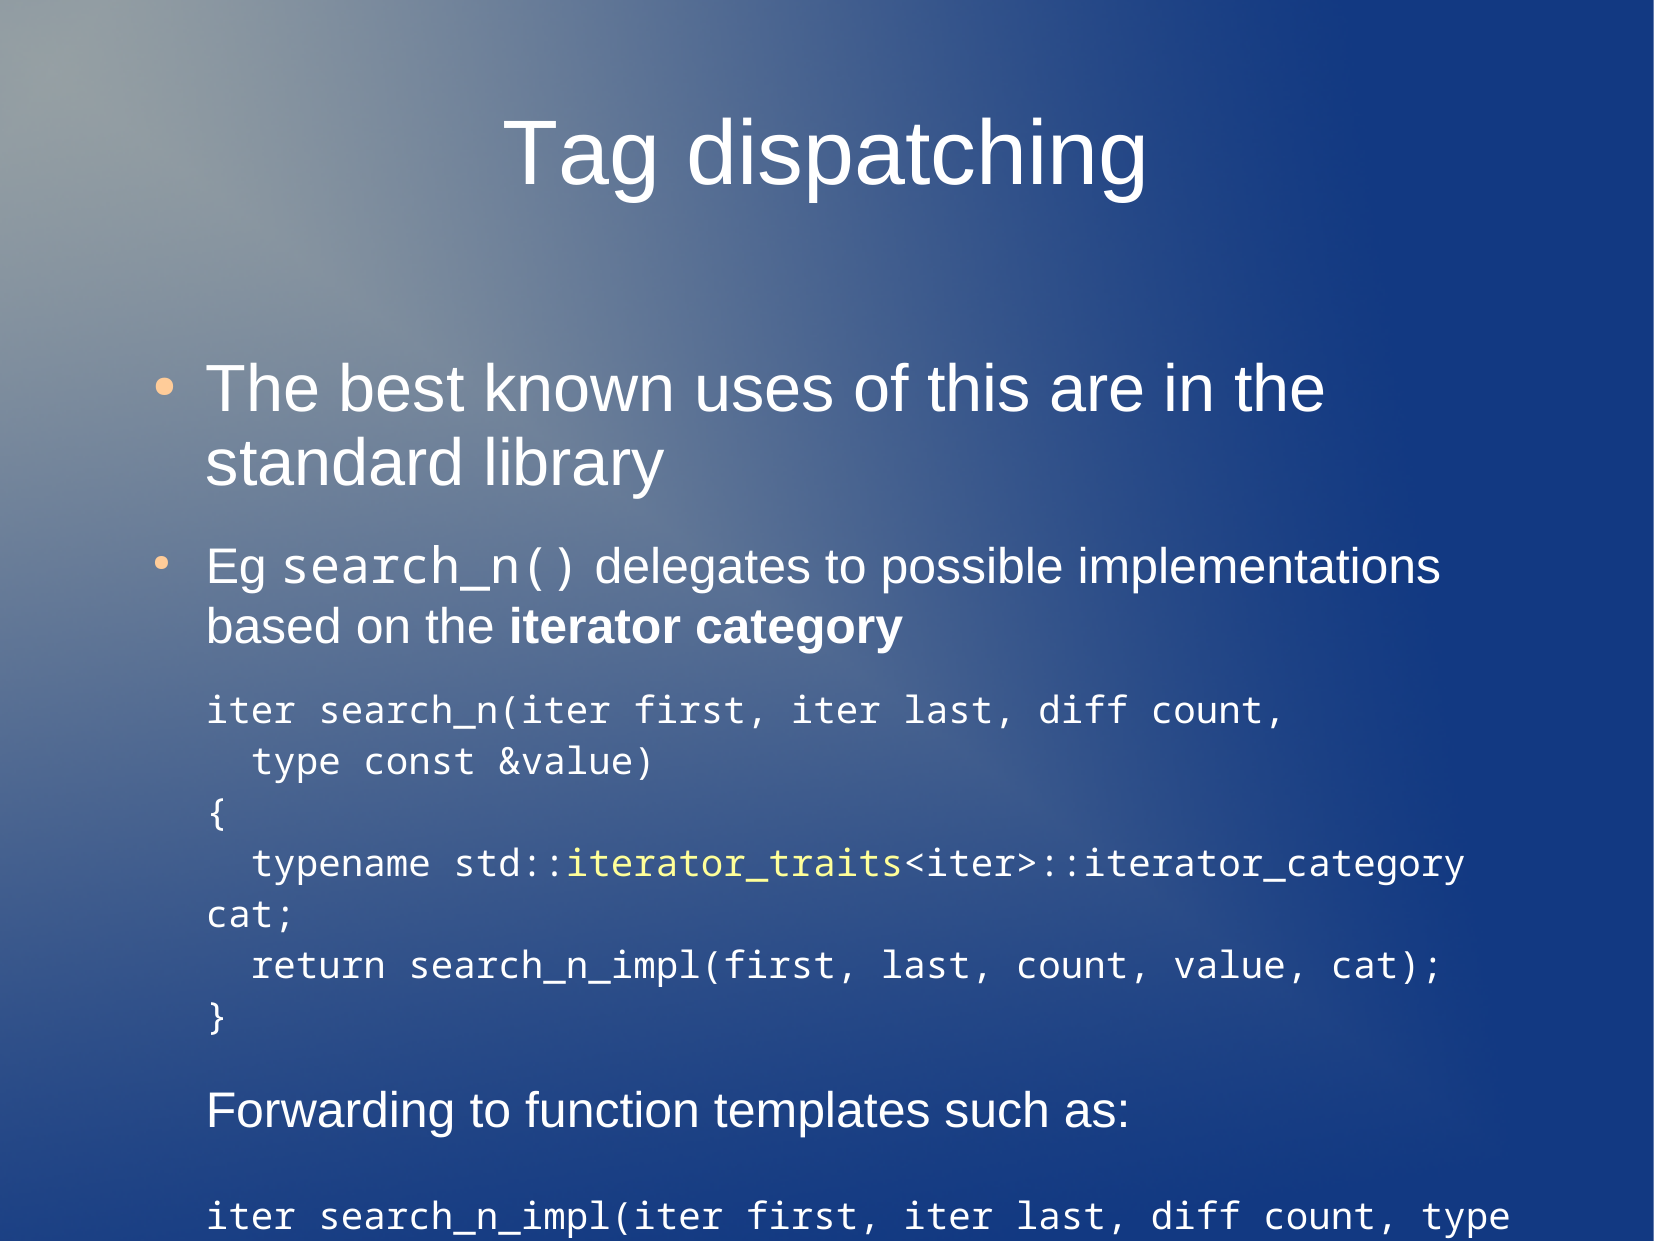

# Tag dispatching
The best known uses of this are in the standard library
Eg search_n() delegates to possible implementations based on the iterator category
iter search_n(iter first, iter last, diff count,
 type const &value)
{
 typename std::iterator_traits<iter>::iterator_category cat;
 return search_n_impl(first, last, count, value, cat);
}
Forwarding to function templates such as:
iter search_n_impl(iter first, iter last, diff count, type const &value, forward_access_iterator_tag);
...